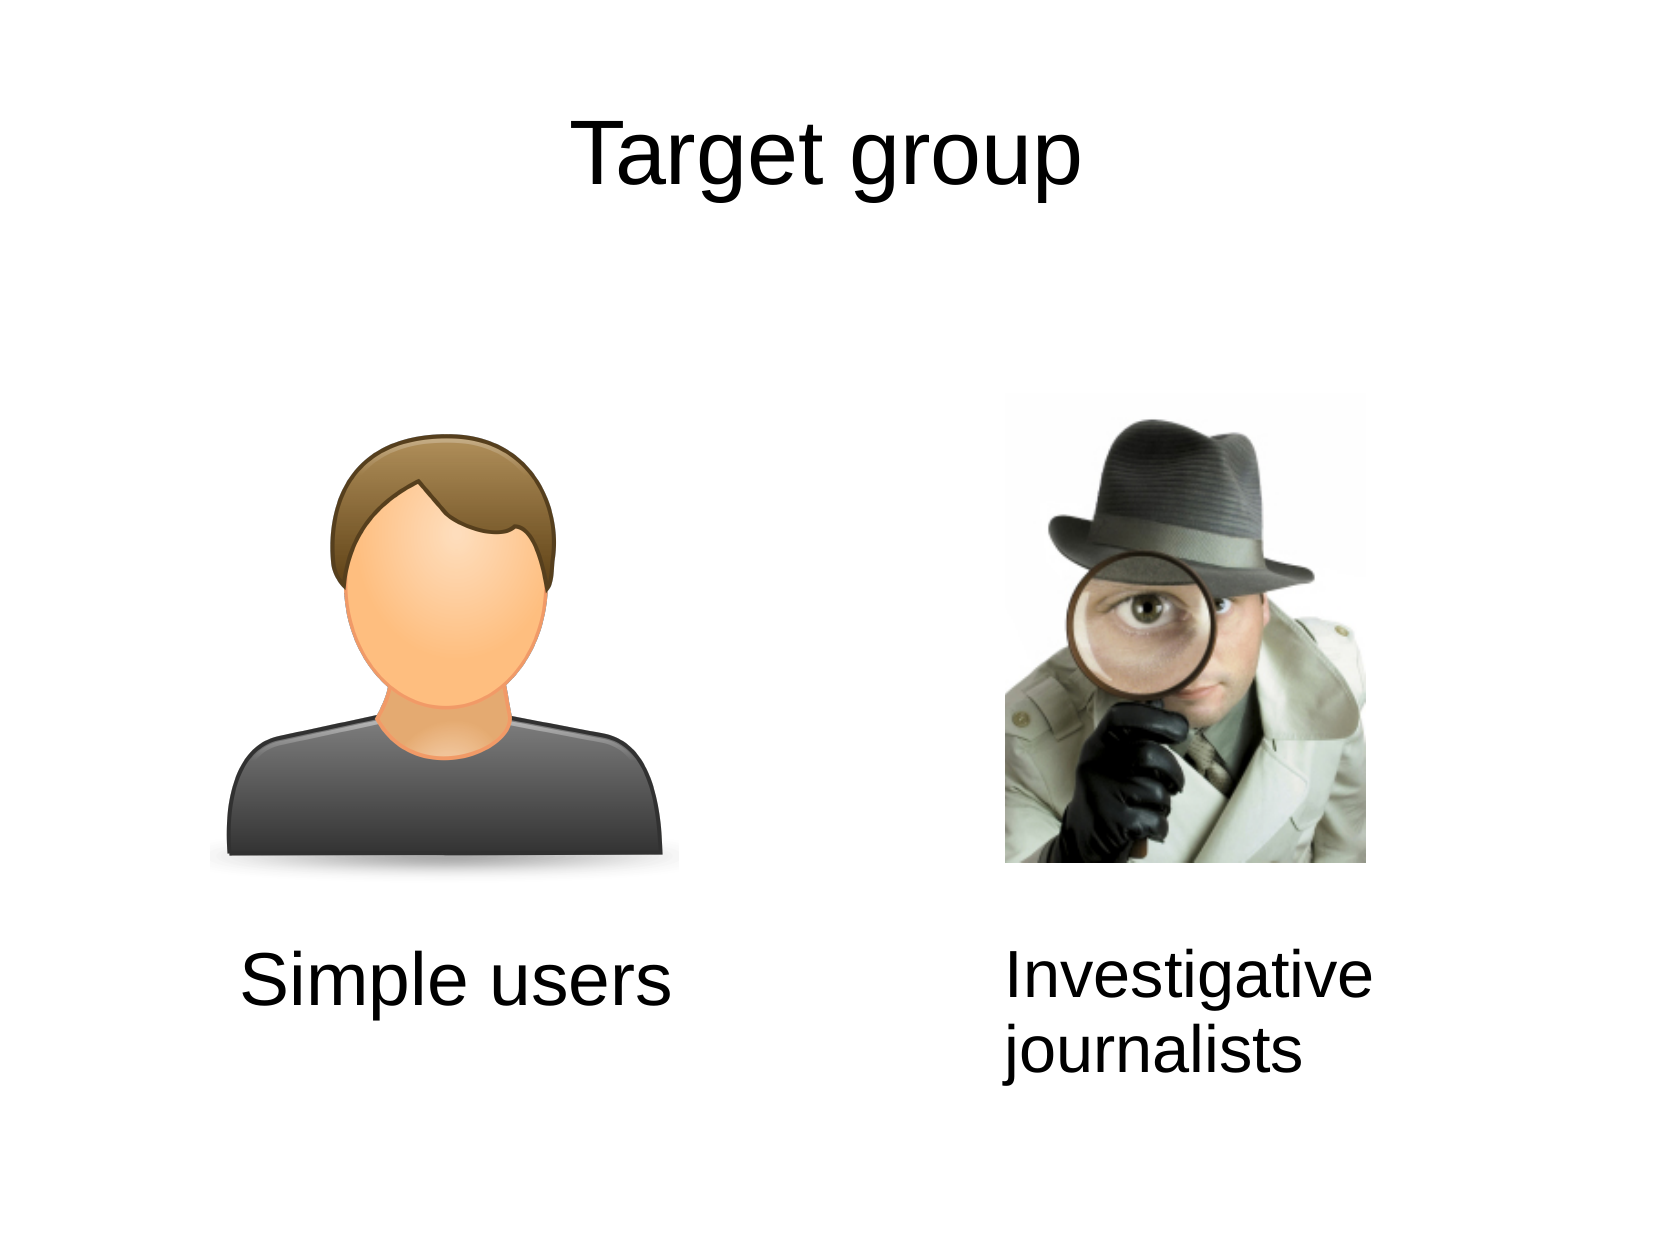

# Target group
Simple users
Investigative journalists